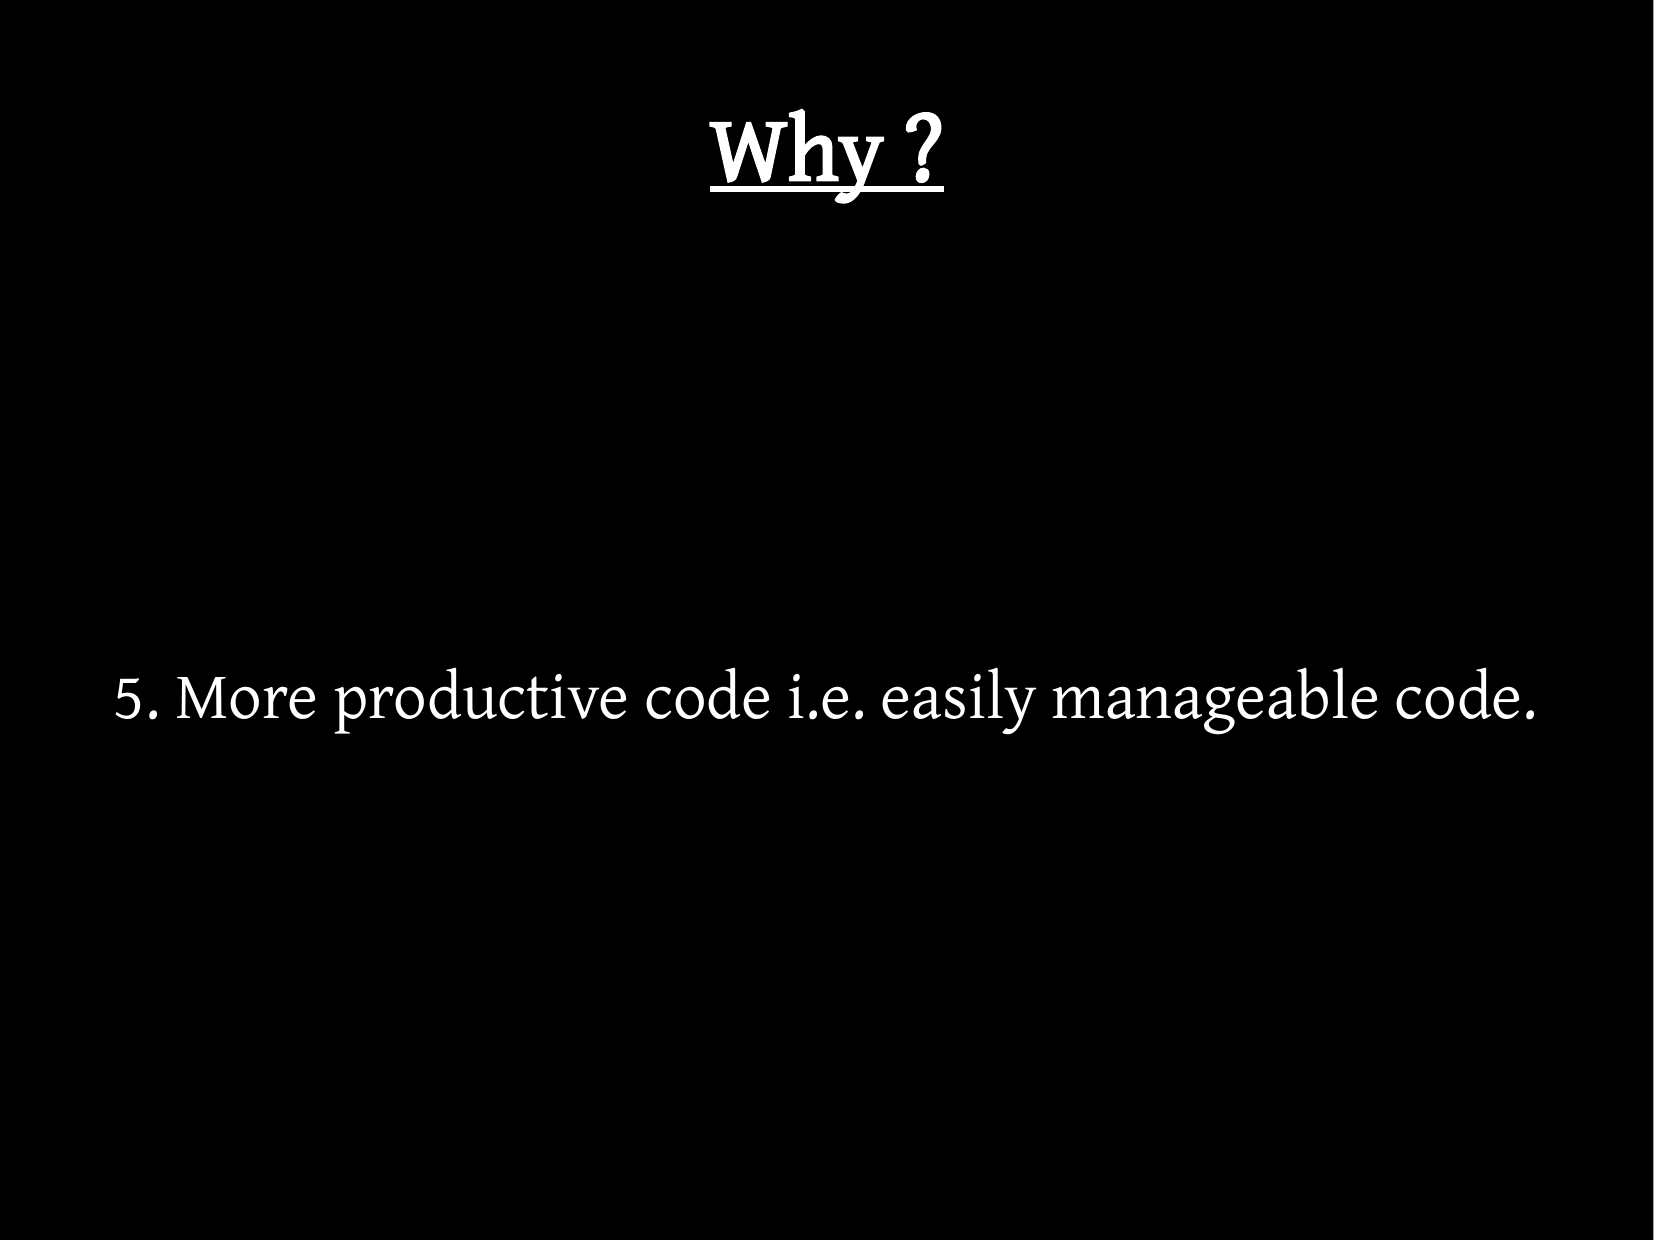

# Why ?
5. More productive code i.e. easily manageable code.